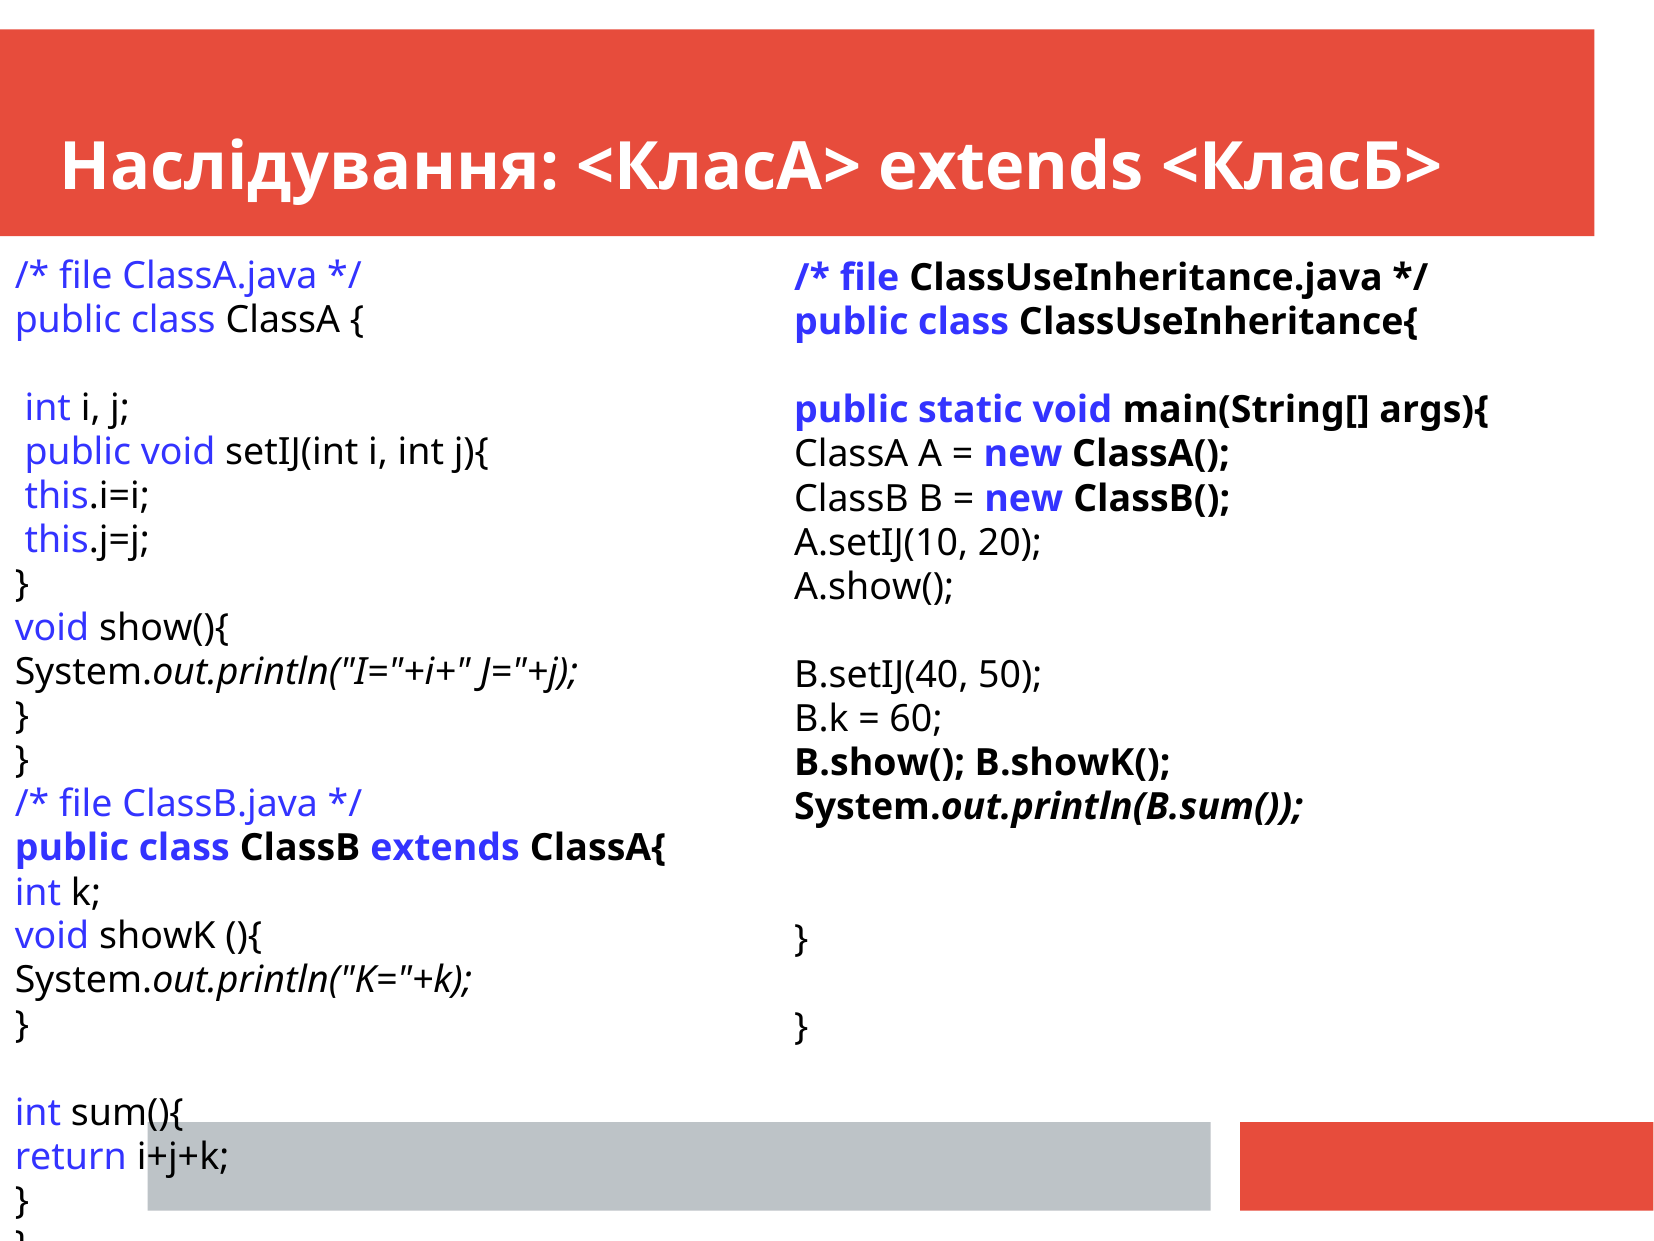

Наслідування: <КласА> extends <КласБ>
/* file ClassA.java */
public class ClassA {
 int i, j;
 public void setIJ(int i, int j){
 this.i=i;
 this.j=j;
}
void show(){
System.out.println("I="+i+" J="+j);
}
}
/* file ClassB.java */
public class ClassB extends ClassA{
int k;
void showK (){
System.out.println("K="+k);
}
int sum(){
return i+j+k;
}
}
/* file ClassUseInheritance.java */
public class ClassUseInheritance{
public static void main(String[] args){
ClassA A = new ClassA();
ClassB B = new ClassB();
A.setIJ(10, 20);
A.show();
B.setIJ(40, 50);
B.k = 60;
B.show(); B.showK();
System.out.println(B.sum());
}
}